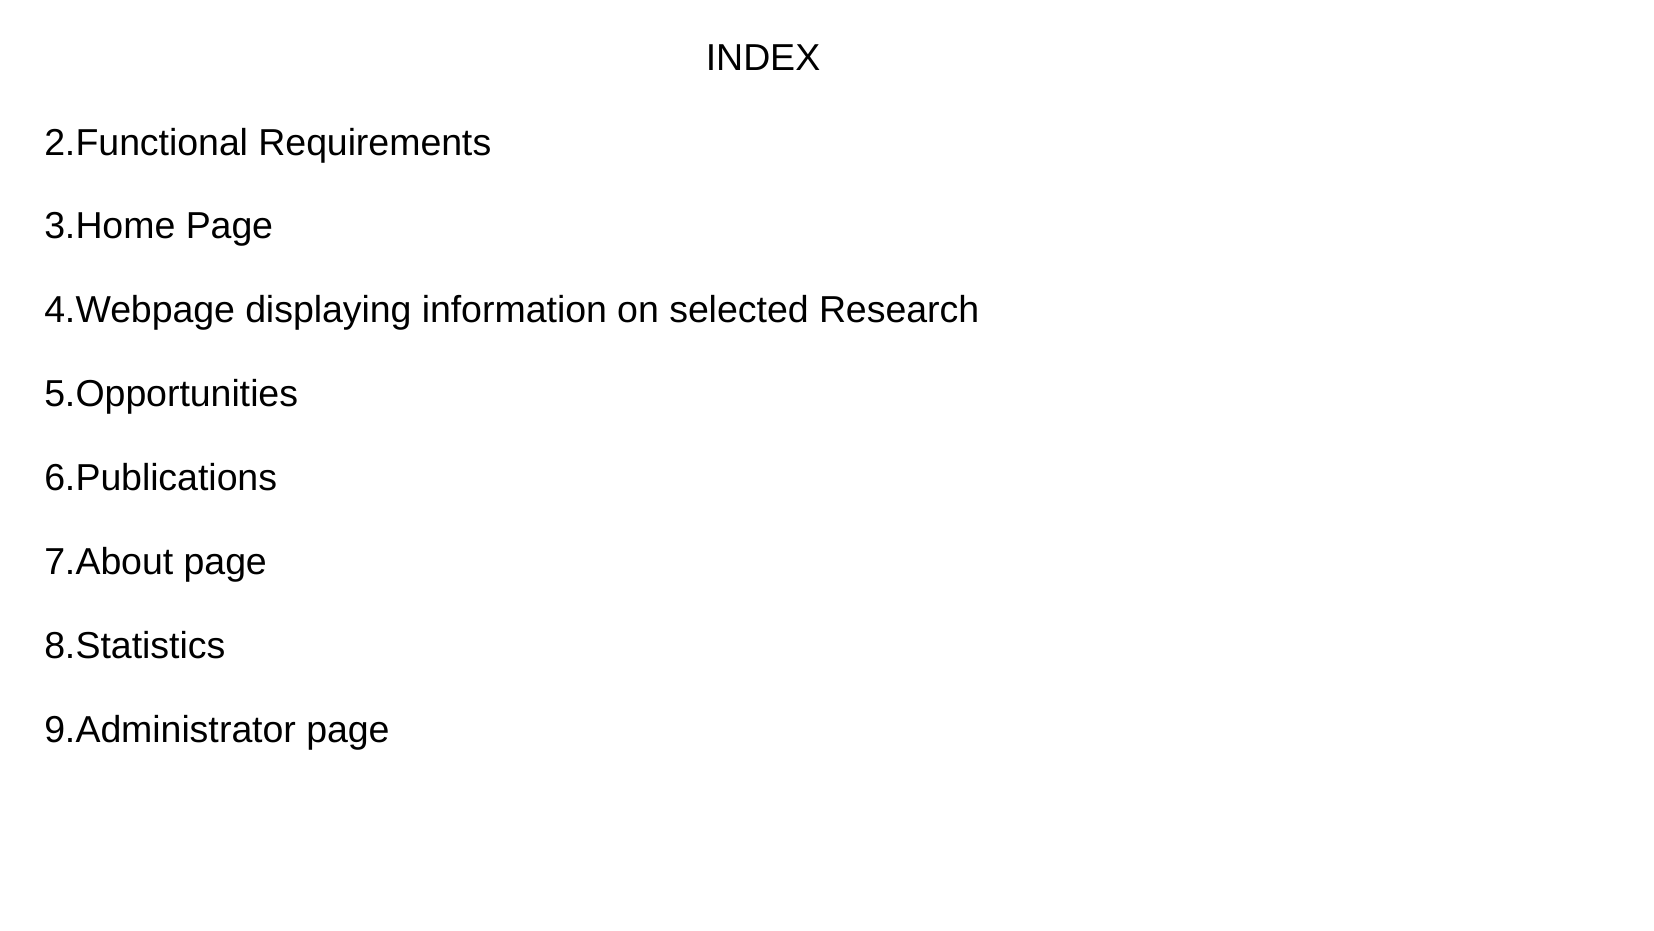

INDEX
2.Functional Requirements
3.Home Page
4.Webpage displaying information on selected Research
5.Opportunities
6.Publications
7.About page
8.Statistics
9.Administrator page